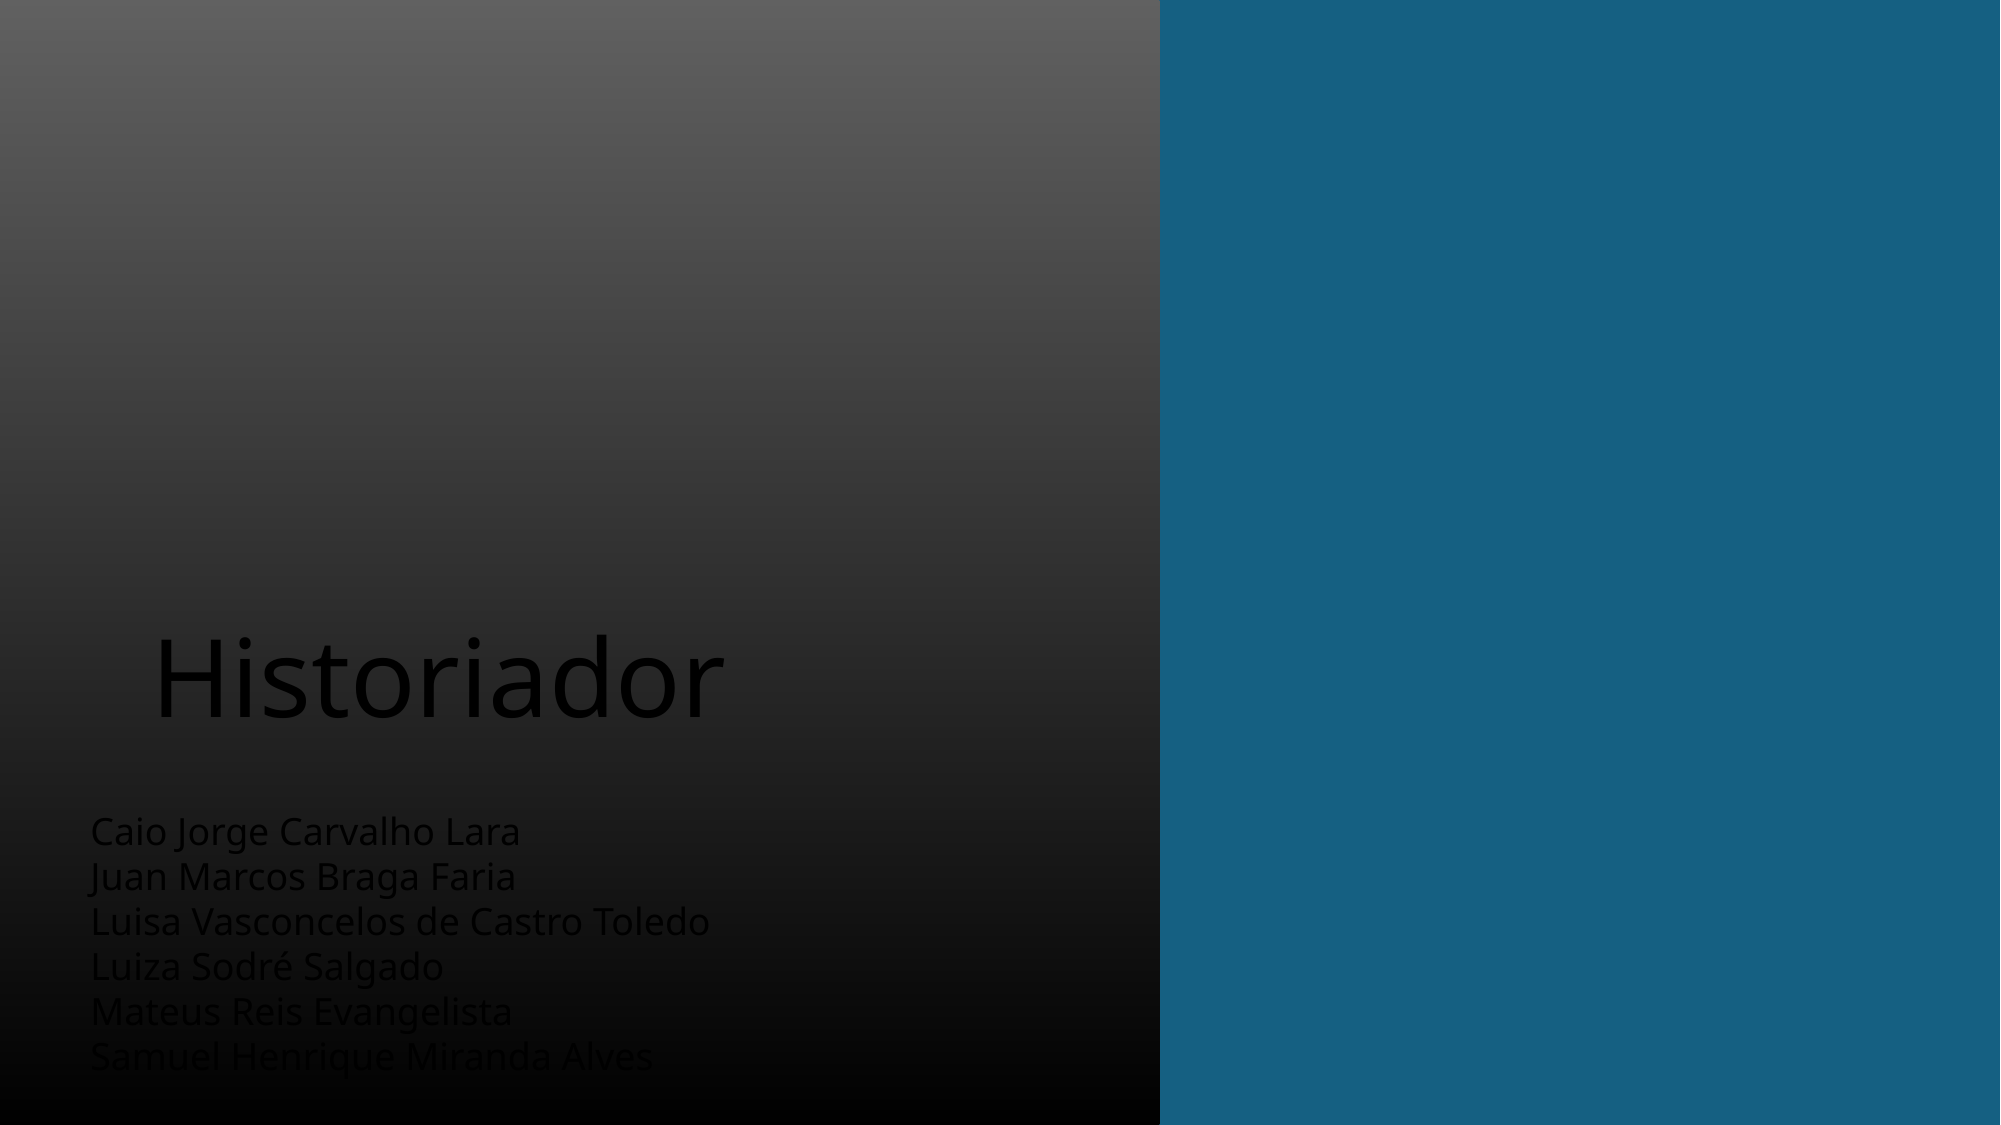

# Historiador
Caio Jorge Carvalho Lara
Juan Marcos Braga Faria
Luisa Vasconcelos de Castro Toledo
Luiza Sodré Salgado
Mateus Reis Evangelista
Samuel Henrique Miranda Alves